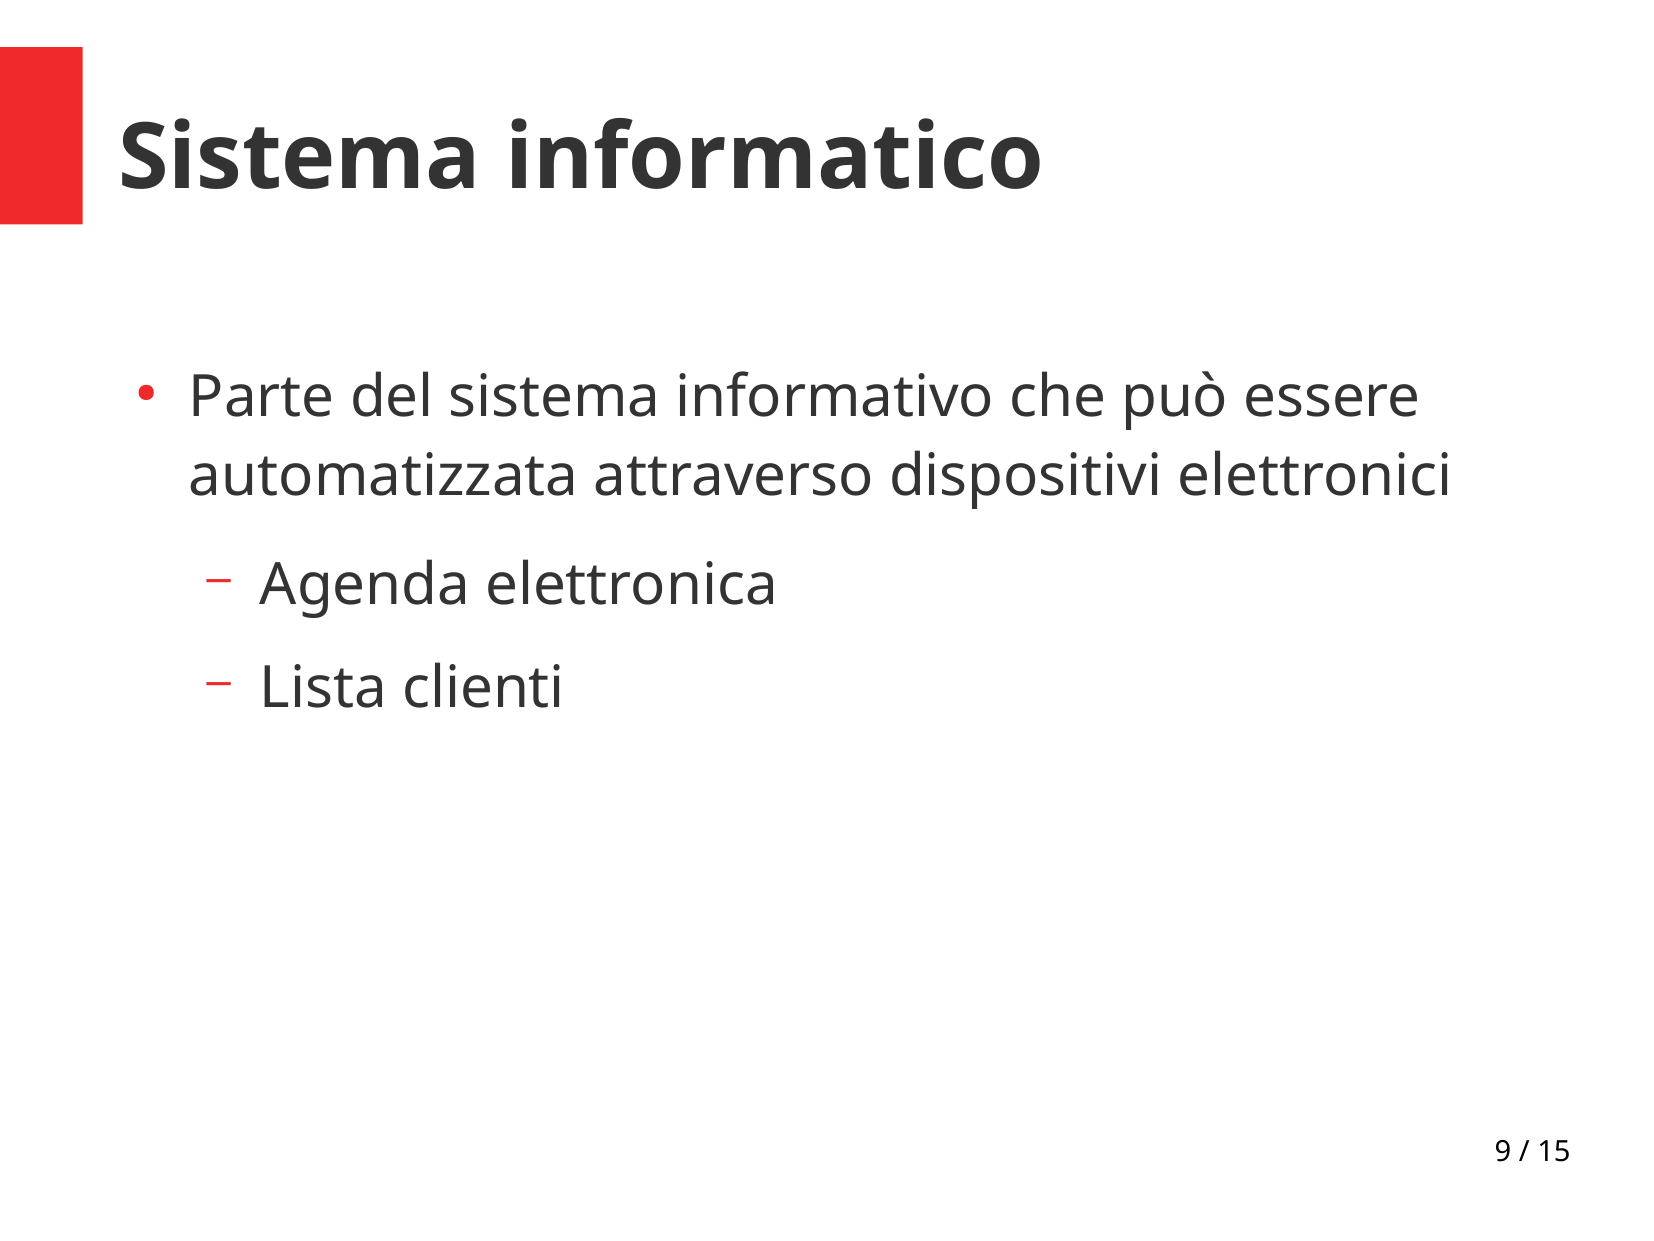

# Sistema informatico
Parte del sistema informativo che può essere automatizzata attraverso dispositivi elettronici
Agenda elettronica
Lista clienti
9